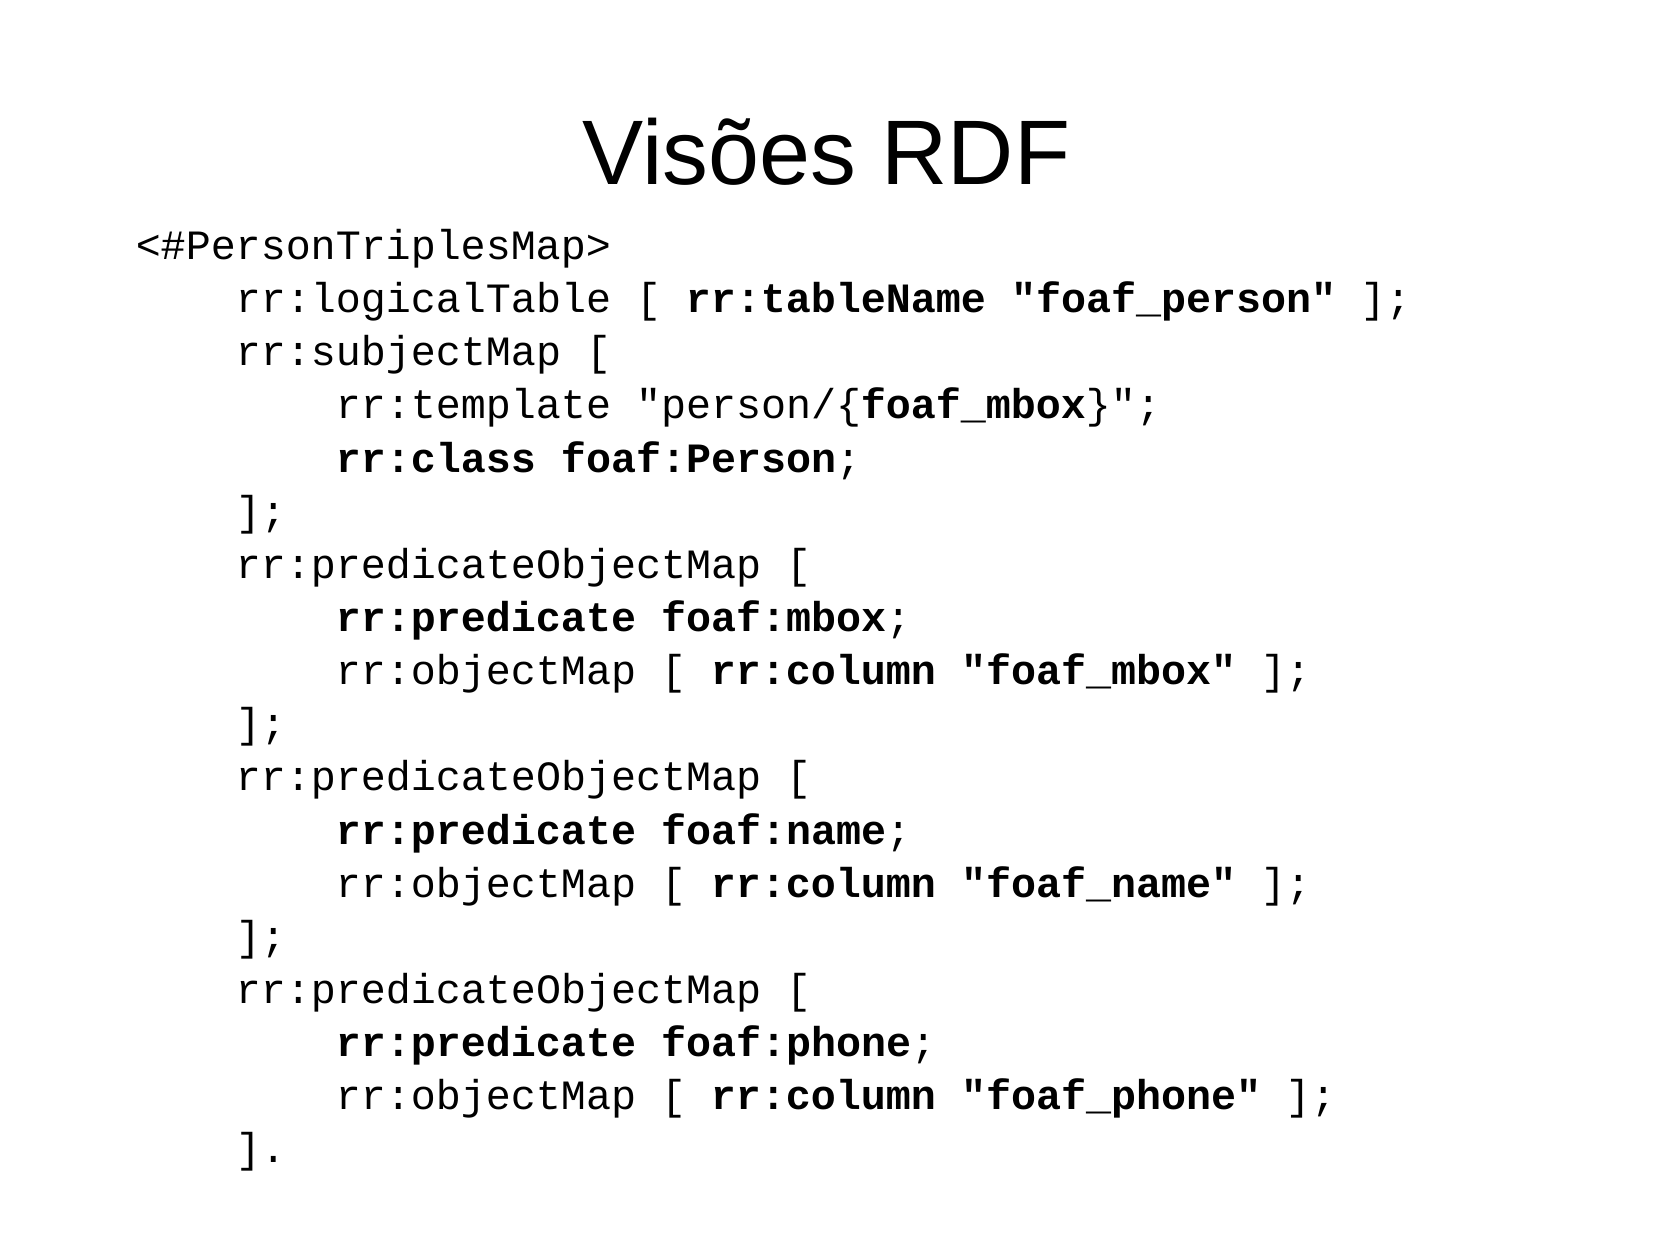

# Visões RDF
<#PersonTriplesMap>
 rr:logicalTable [ rr:tableName "foaf_person" ];
 rr:subjectMap [
 rr:template "person/{foaf_mbox}";
 rr:class foaf:Person;
 ];
 rr:predicateObjectMap [
 rr:predicate foaf:mbox;
 rr:objectMap [ rr:column "foaf_mbox" ];
 ];
 rr:predicateObjectMap [
 rr:predicate foaf:name;
 rr:objectMap [ rr:column "foaf_name" ];
 ];
 rr:predicateObjectMap [
 rr:predicate foaf:phone;
 rr:objectMap [ rr:column "foaf_phone" ];
 ].